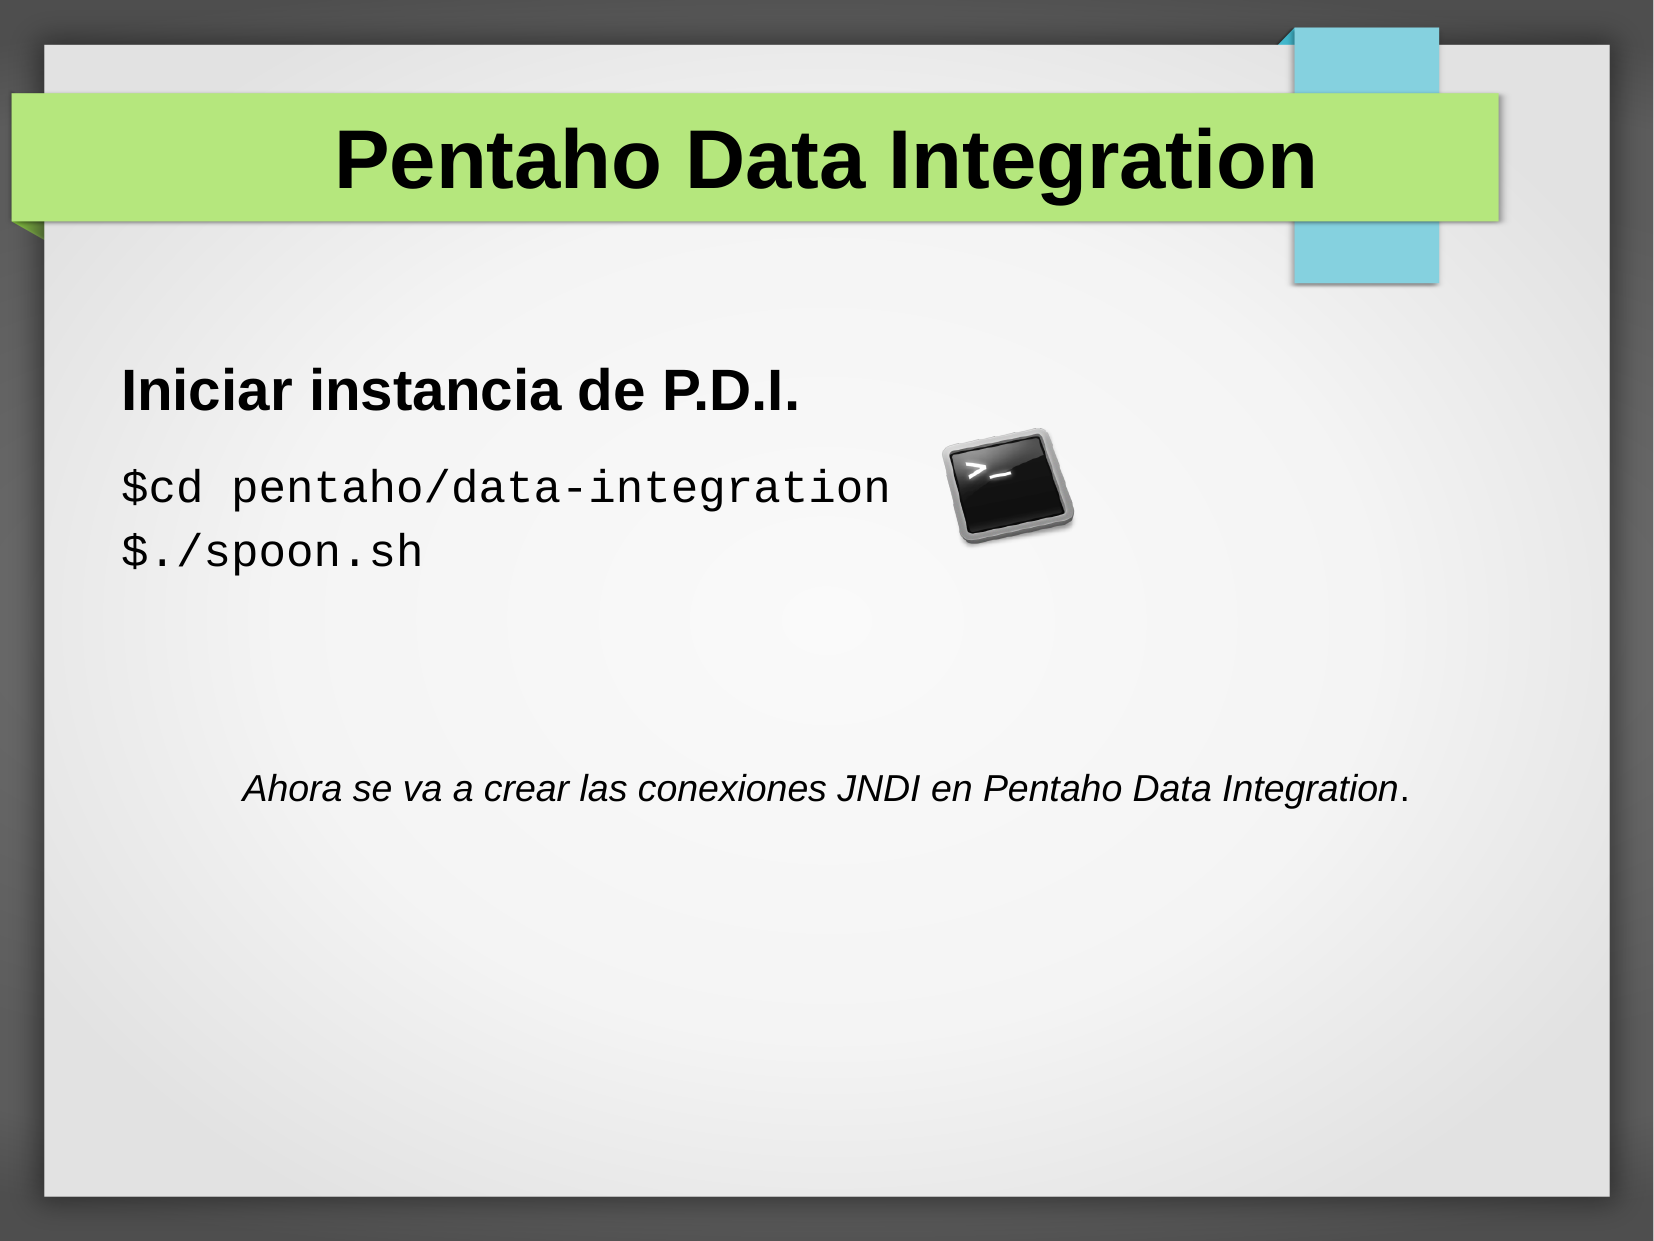

# Pentaho Data Integration
Iniciar instancia de P.D.I.
$cd pentaho/data-integration
$./spoon.sh
Ahora se va a crear las conexiones JNDI en Pentaho Data Integration.